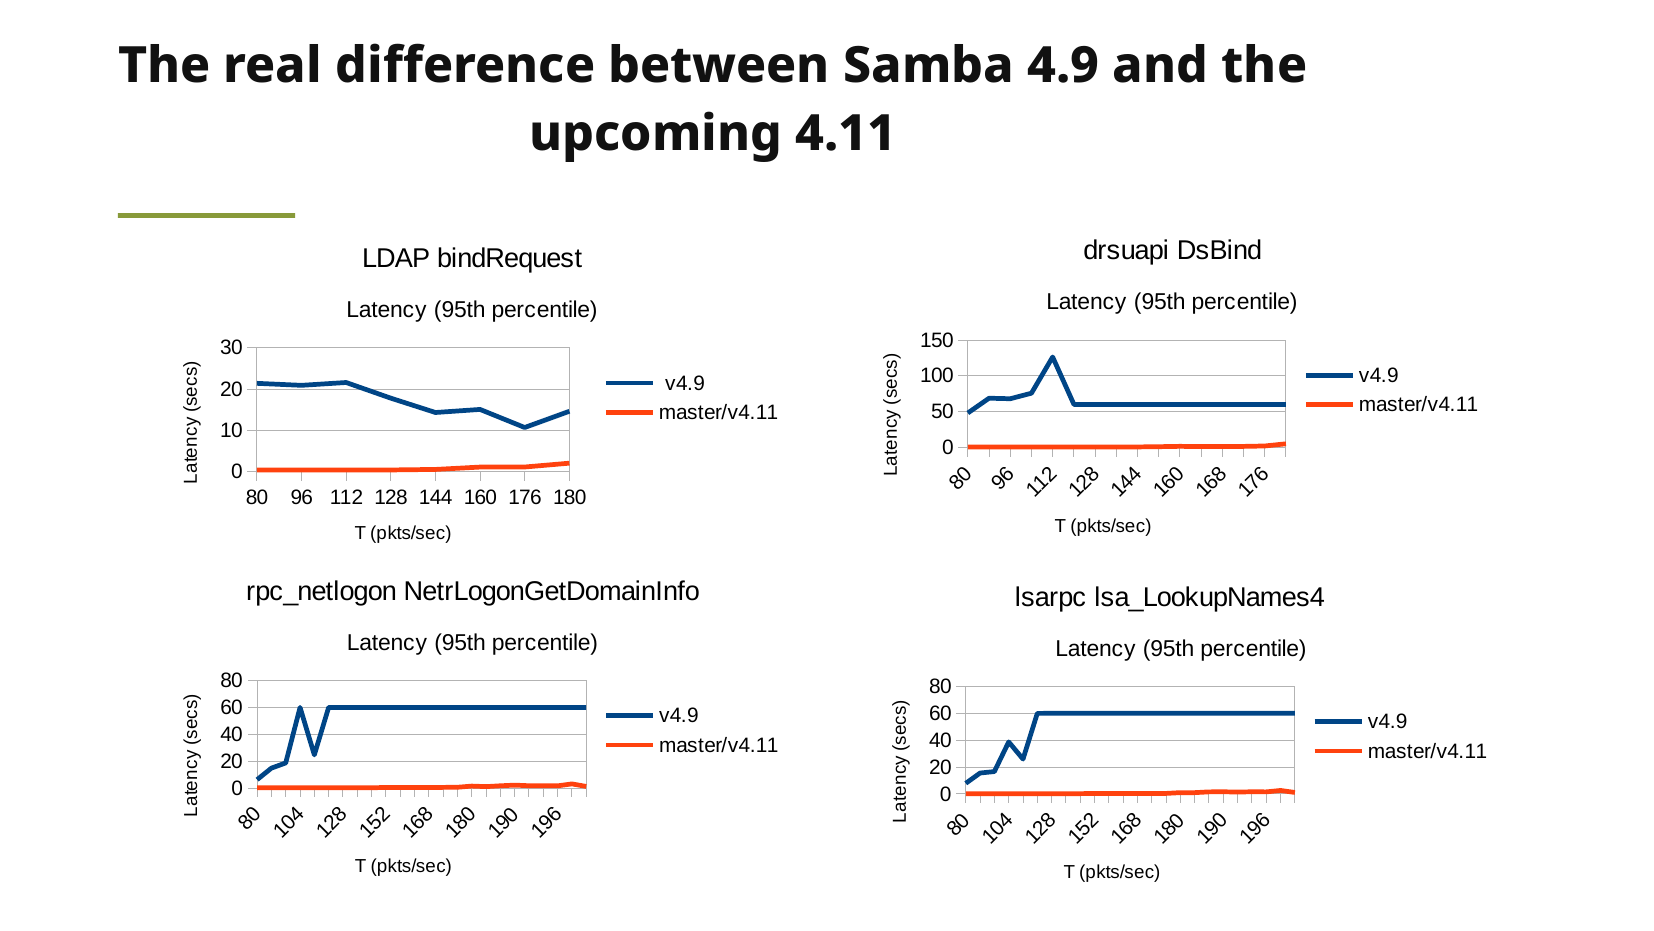

# The real difference between Samba 4.9 and the upcoming 4.11
### Chart: drsuapi DsBind
Latency (95th percentile)
| Category | v4.9 | master/v4.11 |
|---|---|---|
| 80 | 48.136696 | 0.447439 |
| 88 | 68.752458 | 0.439393 |
| 96 | 68.015902 | 0.438269 |
| 104 | 75.748862 | 0.473059 |
| 112 | 126.368916 | 0.462993 |
| 120 | 60.062254 | 0.489625 |
| 128 | 60.062399 | 0.496345 |
| 136 | 60.061246 | 0.589968 |
| 144 | 60.062094 | 0.739759 |
| 152 | 60.06304 | 1.049447 |
| 160 | 60.061507 | 1.500715 |
| 164 | 60.062162 | 1.20828 |
| 168 | 60.061496 | 1.278001 |
| 172 | 60.062623 | 1.454177 |
| 176 | 60.062379 | 2.013706 |
| 180 | 60.061884 | 5.106805 |
### Chart: LDAP bindRequest
Latency (95th percentile)
| Category | v4.9 | master/v4.11 |
|---|---|---|
| 80 | 21.385781 | 0.347939 |
| 96 | 20.907625 | 0.350427 |
| 112 | 21.59162 | 0.36196 |
| 128 | 17.788072 | 0.374948 |
| 144 | 14.300047 | 0.513847 |
| 160 | 15.055827 | 1.083171 |
| 176 | 10.674554 | 1.092033 |
| 180 | 14.601278 | 2.018401 |
### Chart: rpc_netlogon NetrLogonGetDomainInfo
Latency (95th percentile)
| Category | v4.9 | master/v4.11 |
|---|---|---|
| 80 | 6.21662 | 0.094859 |
| 88 | 14.807568 | 0.102014 |
| 96 | 18.691214 | 0.122316 |
| 104 | 60.048647 | 0.11623 |
| 112 | 24.631138 | 0.125458 |
| 120 | 60.050329 | 0.126302 |
| 128 | 60.061089 | 0.125392 |
| 136 | 60.061708 | 0.17911 |
| 144 | 60.061651 | 0.208505 |
| 152 | 60.06145 | 0.384317 |
| 160 | 60.061469 | 0.400291 |
| 164 | 60.061343 | 0.346247 |
| 168 | 60.061587 | 0.358756 |
| 172 | 60.06104 | 0.444062 |
| 176 | 60.061634 | 0.556737 |
| 180 | 60.061003 | 1.410093 |
| 184 | 60.061321 | 1.049473 |
| 188 | 60.061777 | 1.665198 |
| 190 | 60.061876 | 2.121515 |
| 192 | 60.061961 | 1.714904 |
| 194 | 60.062129 | 1.630836 |
| 196 | 60.06099 | 1.610365 |
| 198 | 60.062255 | 3.037098 |
| 200 | 60.062144 | 1.158335 |
### Chart: lsarpc lsa_LookupNames4
Latency (95th percentile)
| Category | v4.9 | master/v4.11 |
|---|---|---|
| 80 | 7.888868 | 0.091999 |
| 88 | 15.552352 | 0.099685 |
| 96 | 16.650751 | 0.098156 |
| 104 | 38.727102 | 0.107297 |
| 112 | 25.936503 | 0.113345 |
| 120 | 60.016785 | 0.121333 |
| 128 | 60.060867 | 0.126057 |
| 136 | 60.06062 | 0.161999 |
| 144 | 60.06119 | 0.18482 |
| 152 | 60.061017 | 0.297808 |
| 160 | 60.061163 | 0.334229 |
| 164 | 60.061462 | 0.246626 |
| 168 | 60.061501 | 0.285056 |
| 172 | 60.061286 | 0.303087 |
| 176 | 60.061232 | 0.364218 |
| 180 | 60.061451 | 0.930882 |
| 184 | 60.061487 | 0.950081 |
| 188 | 60.061616 | 1.532033 |
| 190 | 60.061871 | 1.570871 |
| 192 | 60.06132 | 1.42056 |
| 194 | 60.061637 | 1.53936 |
| 196 | 60.061579 | 1.49755 |
| 198 | 60.061704 | 2.573073 |
| 200 | 60.061679 | 1.091691 |